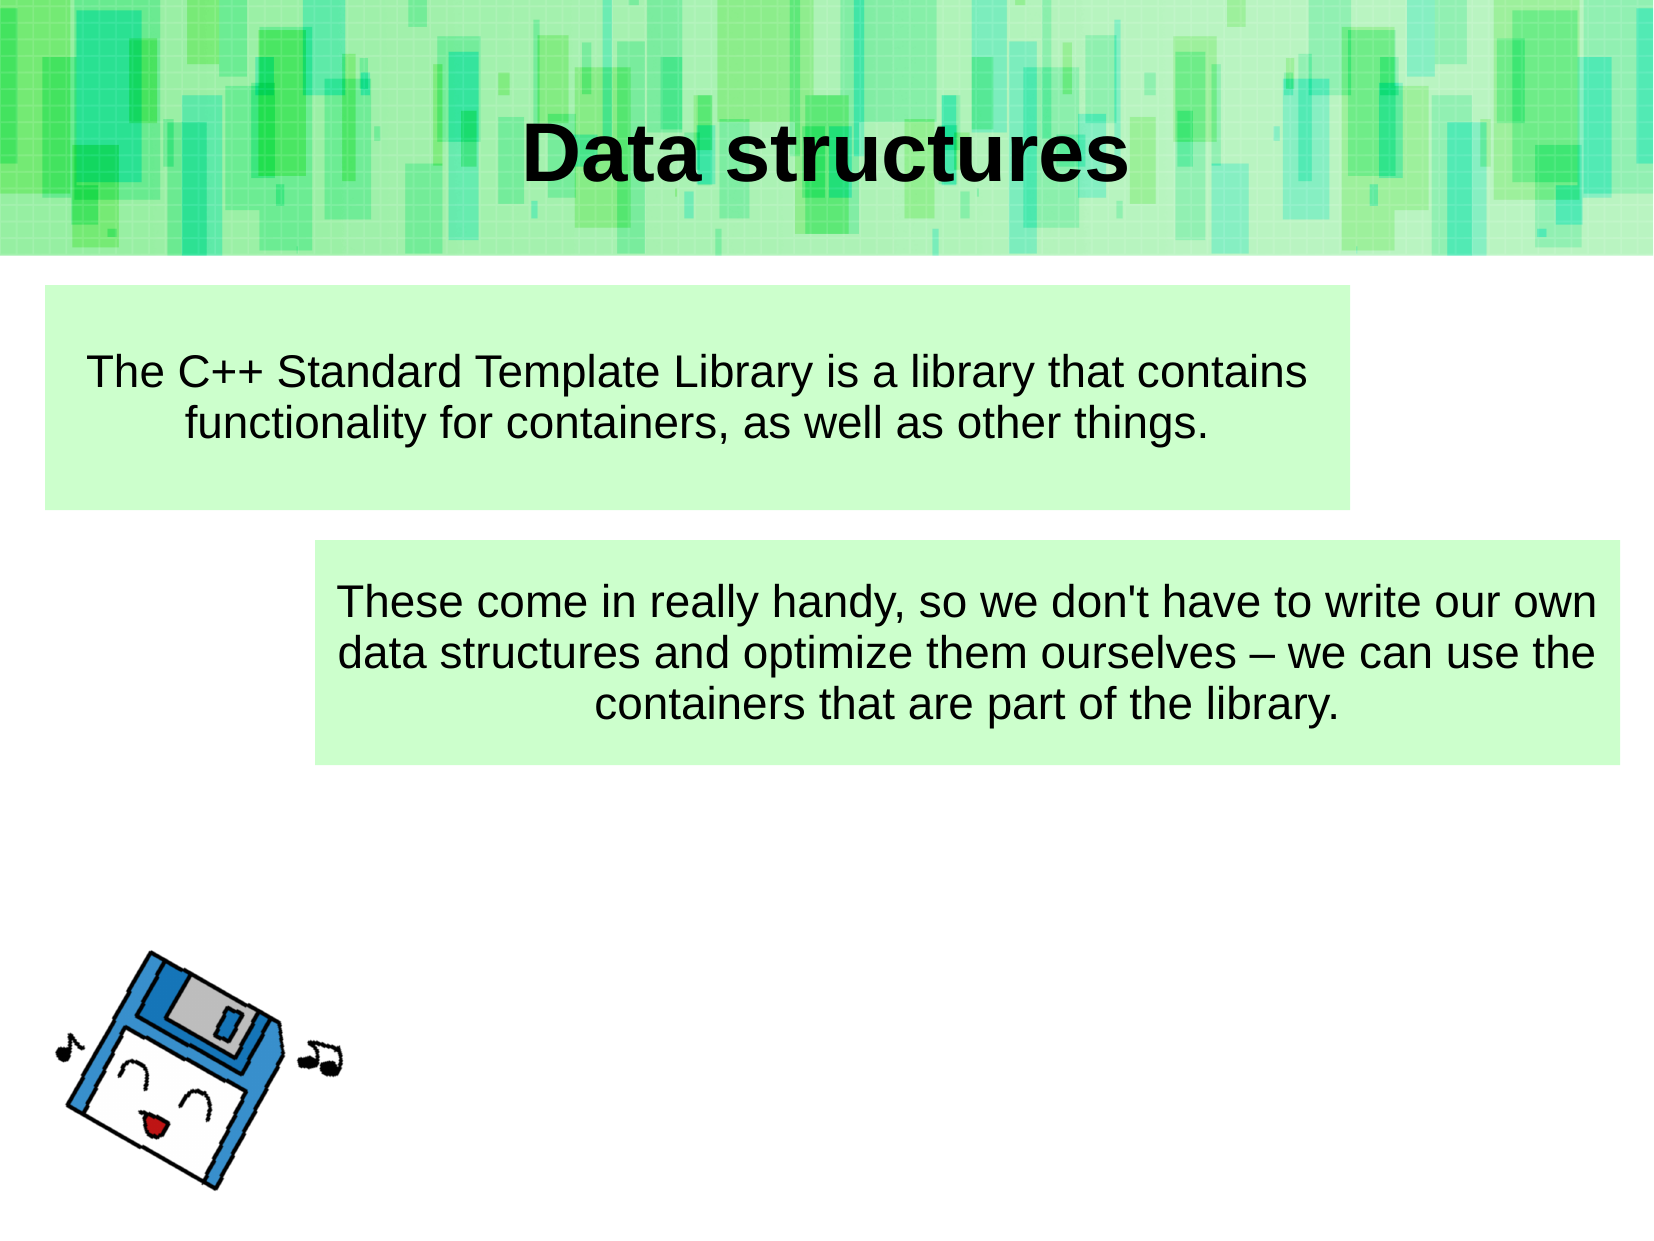

# Data structures
The C++ Standard Template Library is a library that contains functionality for containers, as well as other things.
These come in really handy, so we don't have to write our own data structures and optimize them ourselves – we can use the containers that are part of the library.